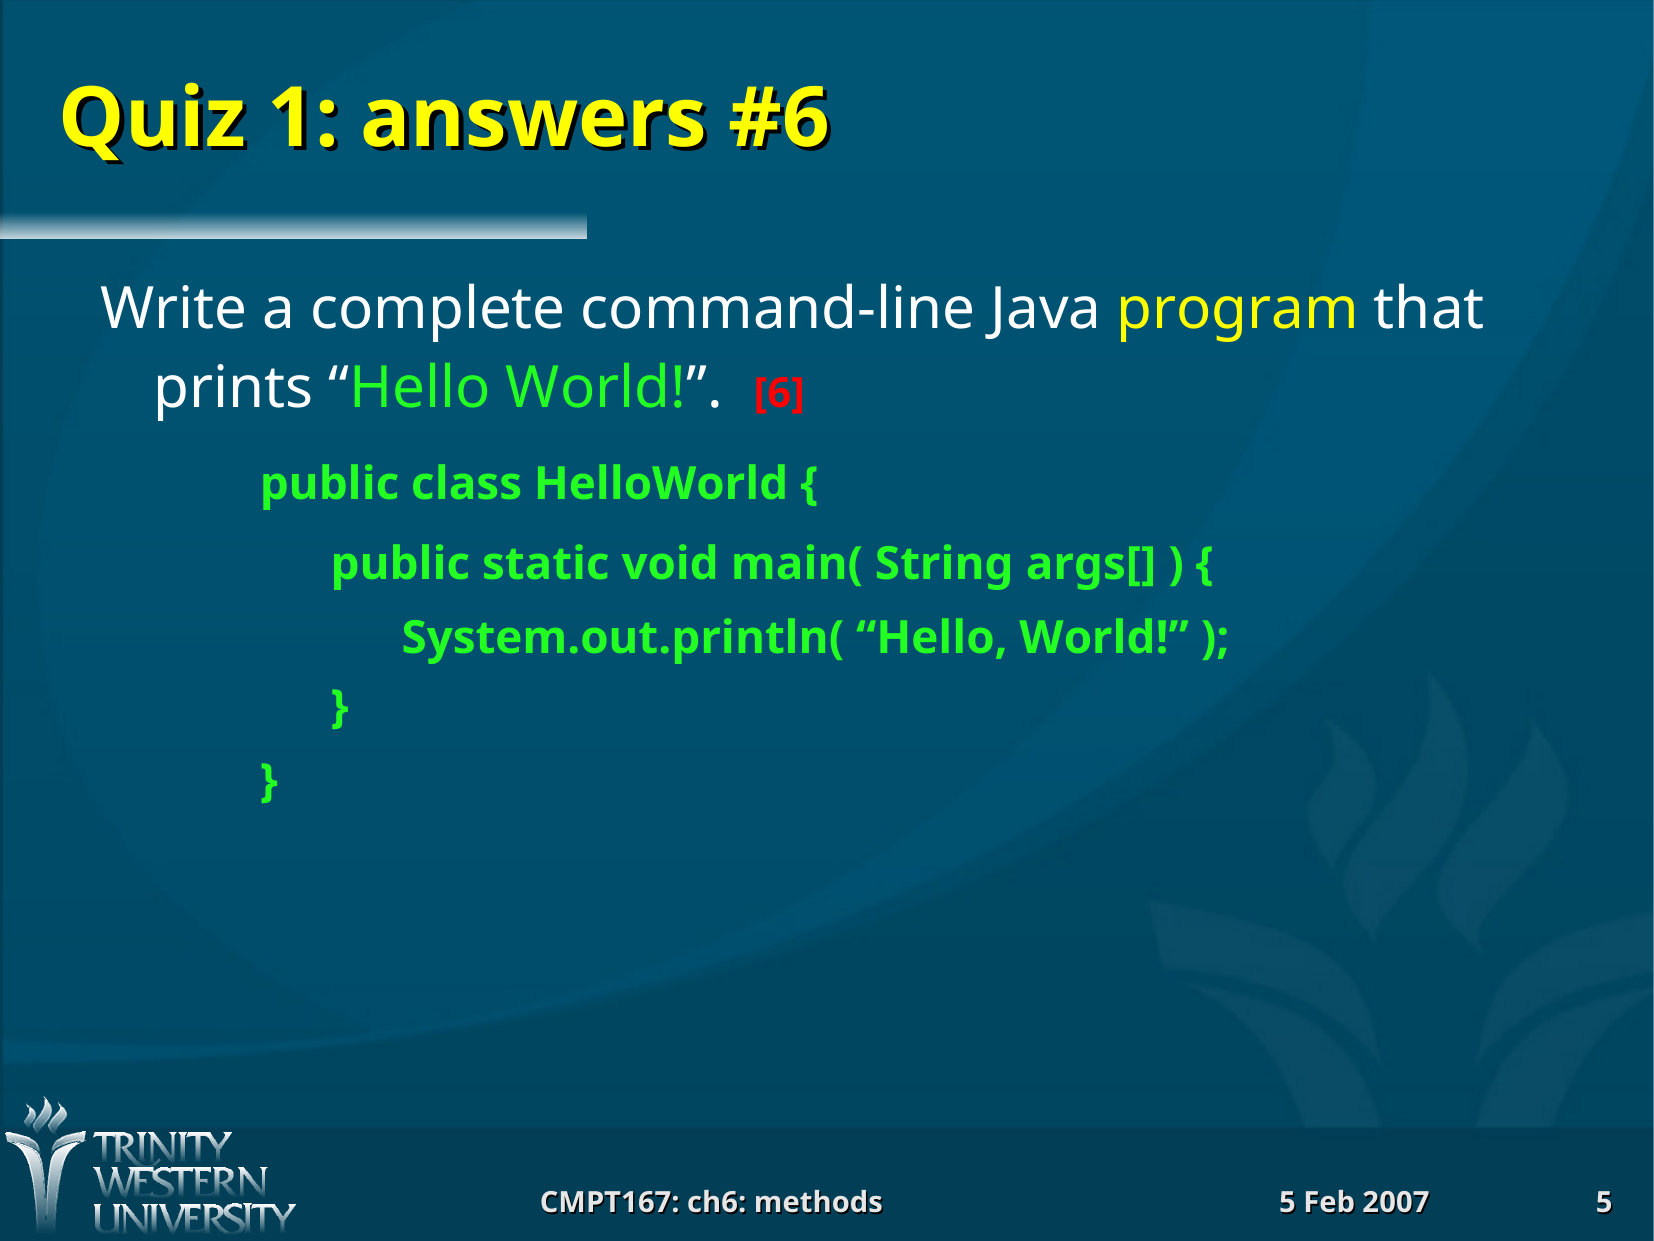

# Quiz 1: answers #6
Write a complete command-line Java program that prints “Hello World!”.	[6]
public class HelloWorld {
public static void main( String args[] ) {
System.out.println( “Hello, World!” );
}
}
CMPT167: ch6: methods
5 Feb 2007
5